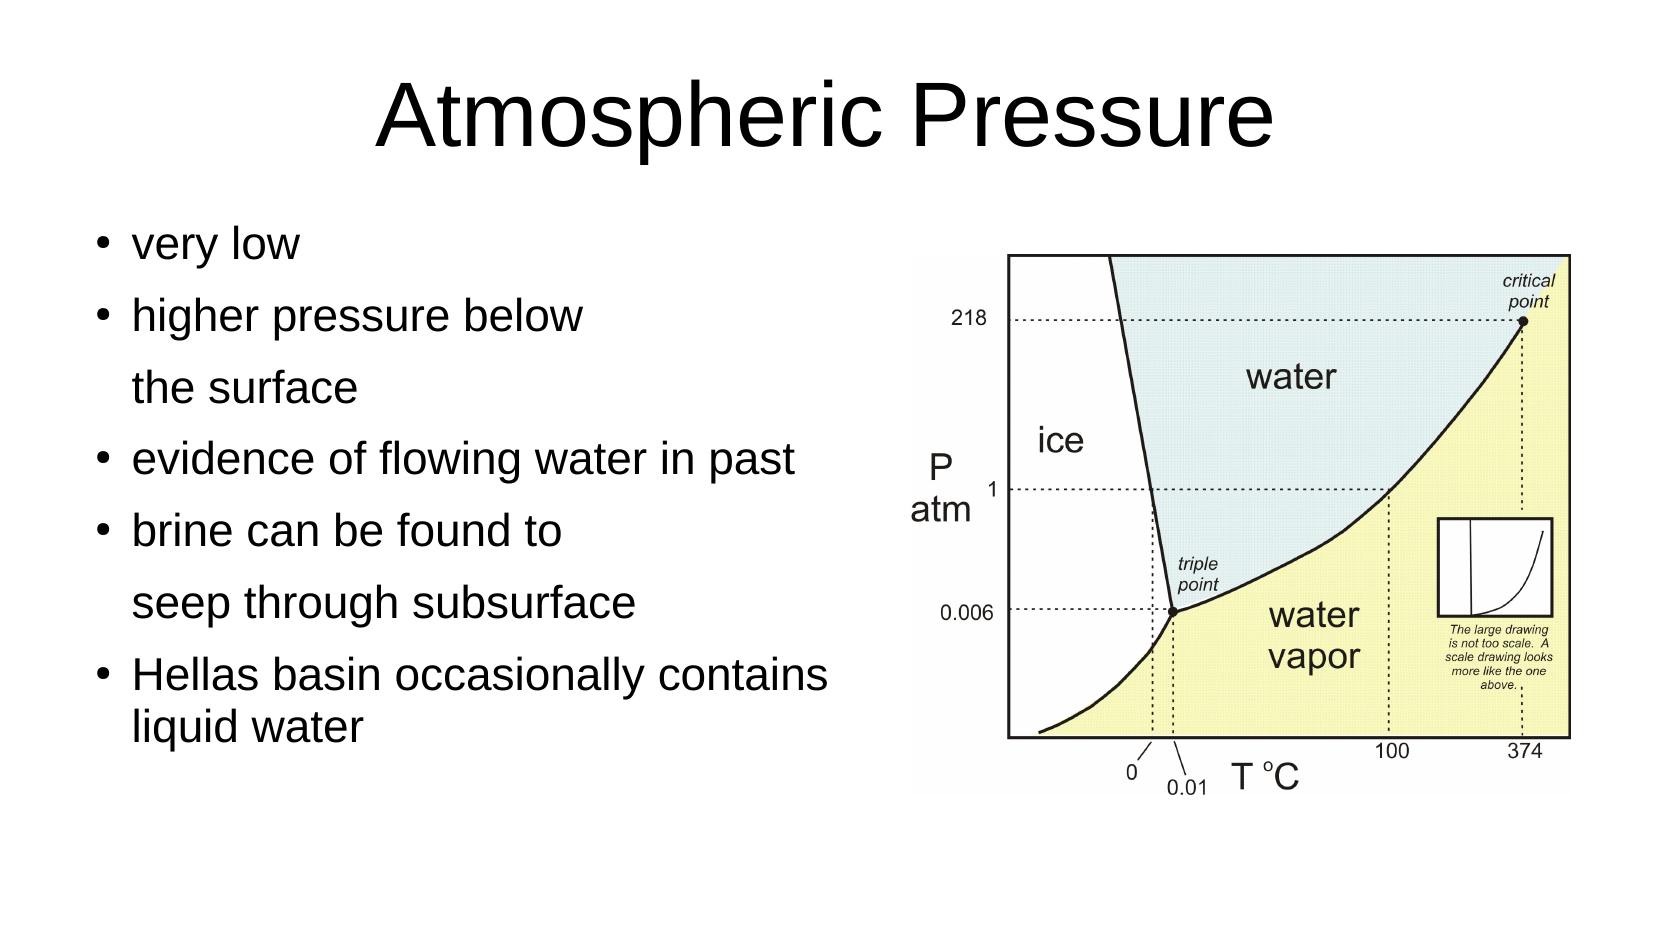

# Atmospheric Pressure
very low
higher pressure below
the surface
evidence of flowing water in past
brine can be found to
seep through subsurface
Hellas basin occasionally contains
liquid water